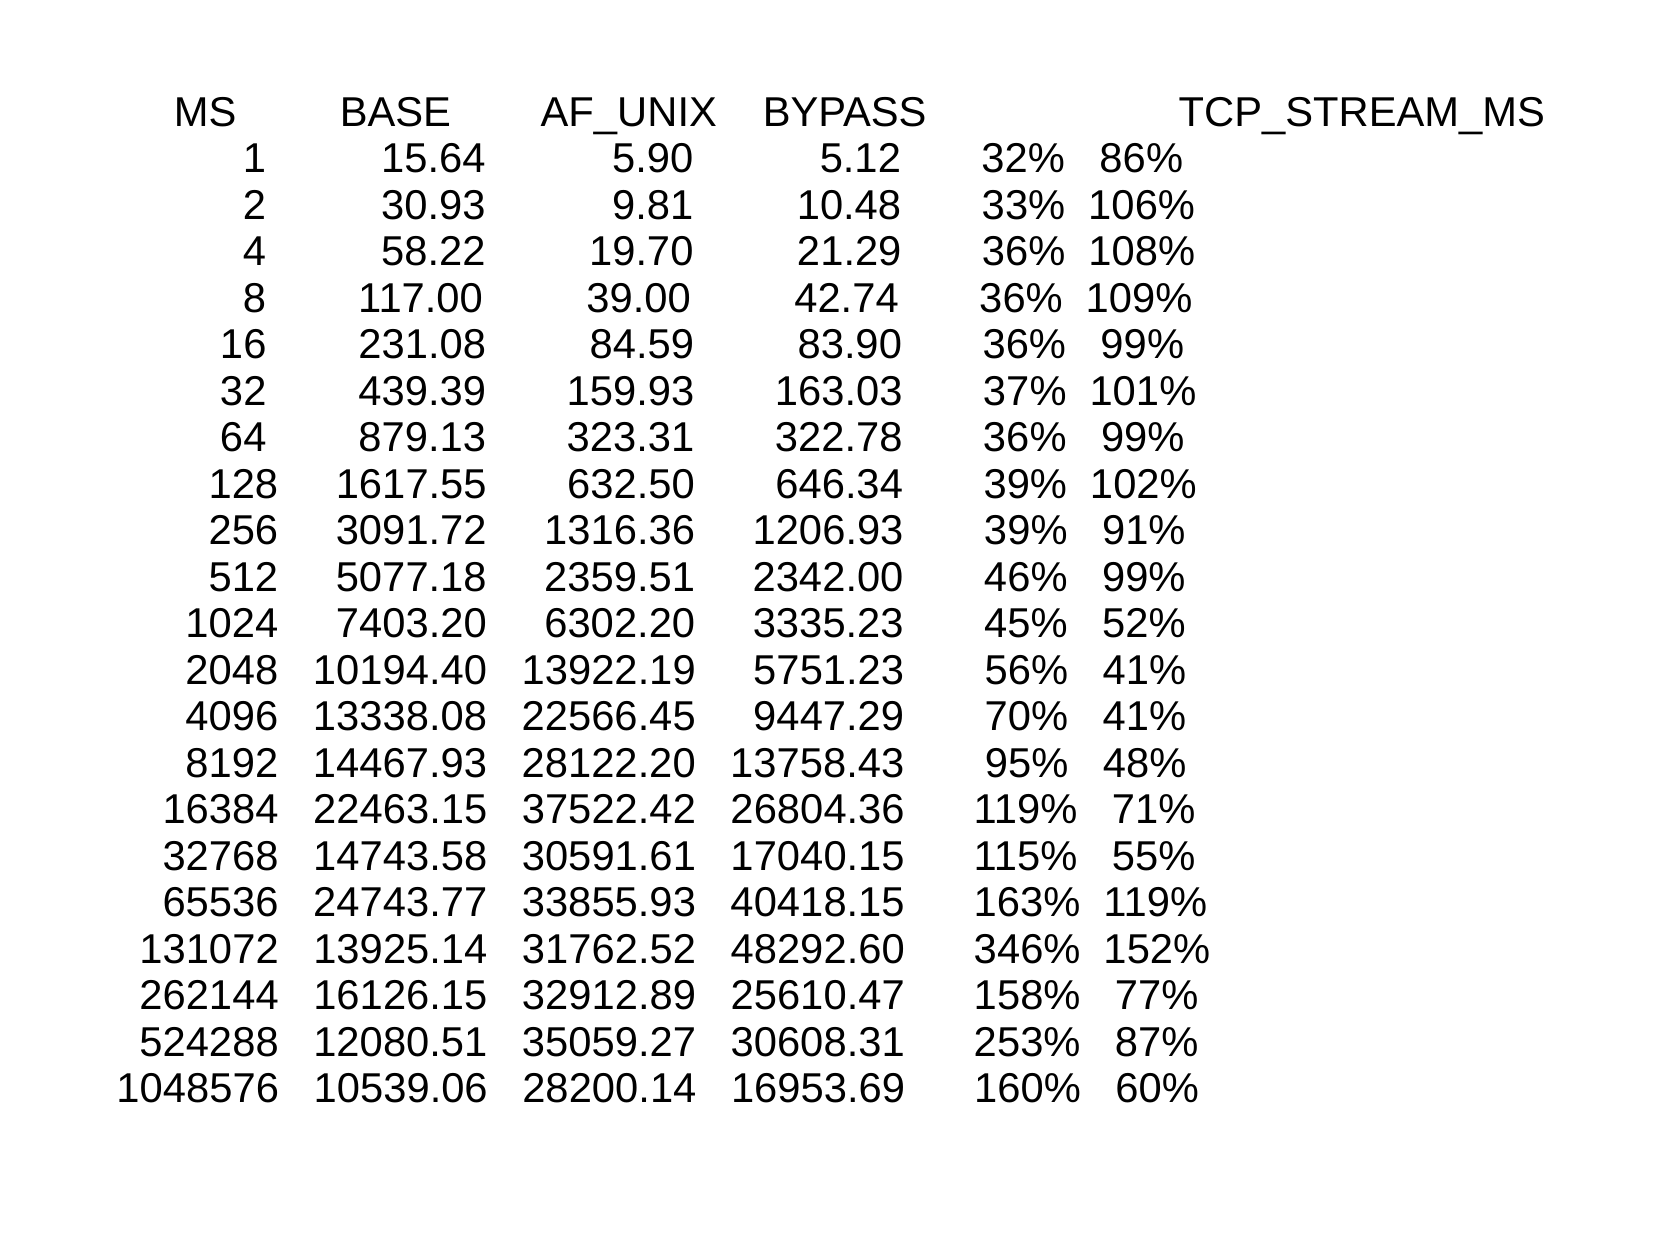

MS BASE AF_UNIX BYPASS TCP_STREAM_MS
 1 15.64 5.90 5.12 32% 86%
 2 30.93 9.81 10.48 33% 106%
 4 58.22 19.70 21.29 36% 108%
 8 117.00 39.00 42.74 36% 109%
 16 231.08 84.59 83.90 36% 99%
 32 439.39 159.93 163.03 37% 101%
 64 879.13 323.31 322.78 36% 99%
 128 1617.55 632.50 646.34 39% 102%
 256 3091.72 1316.36 1206.93 39% 91%
 512 5077.18 2359.51 2342.00 46% 99%
 1024 7403.20 6302.20 3335.23 45% 52%
 2048 10194.40 13922.19 5751.23 56% 41%
 4096 13338.08 22566.45 9447.29 70% 41%
 8192 14467.93 28122.20 13758.43 95% 48%
 16384 22463.15 37522.42 26804.36 119% 71%
 32768 14743.58 30591.61 17040.15 115% 55%
 65536 24743.77 33855.93 40418.15 163% 119%
 131072 13925.14 31762.52 48292.60 346% 152%
 262144 16126.15 32912.89 25610.47 158% 77%
 524288 12080.51 35059.27 30608.31 253% 87%
 1048576 10539.06 28200.14 16953.69 160% 60%